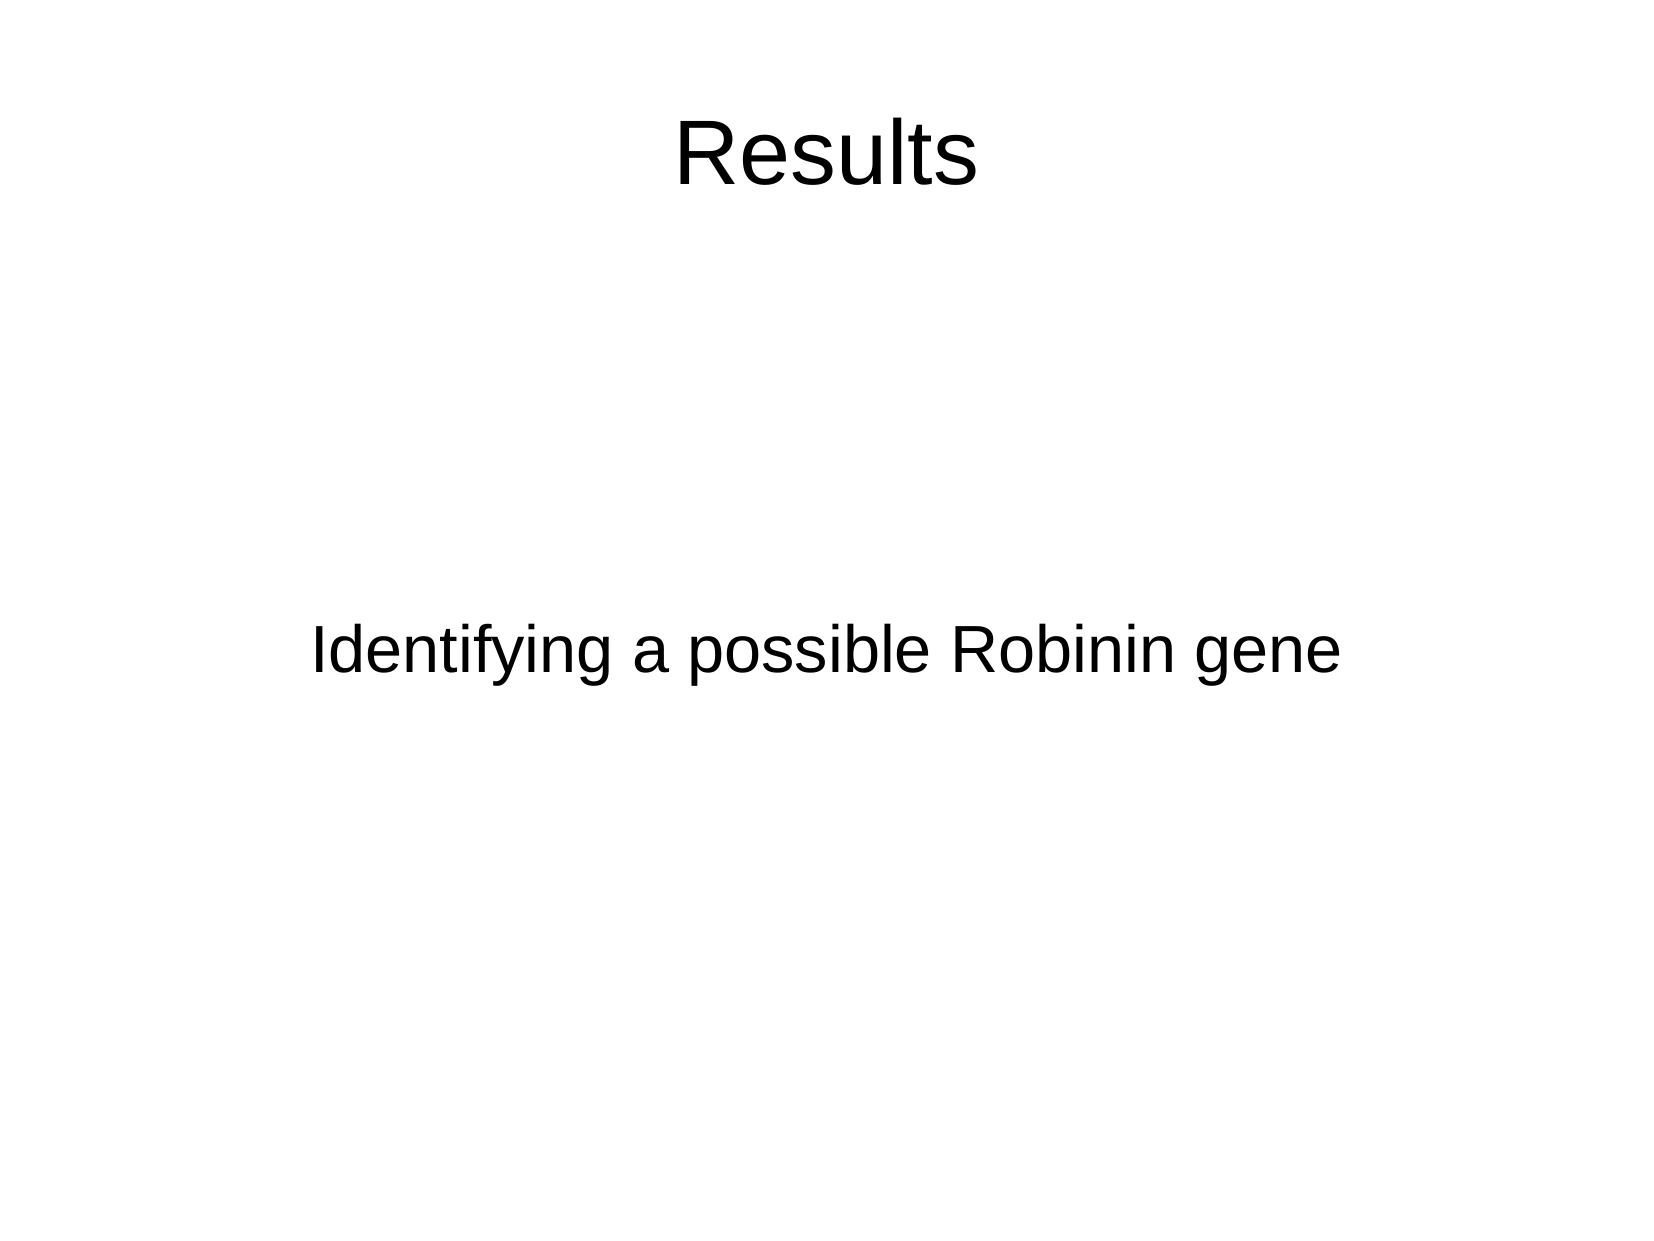

# Results
Identifying a possible Robinin gene